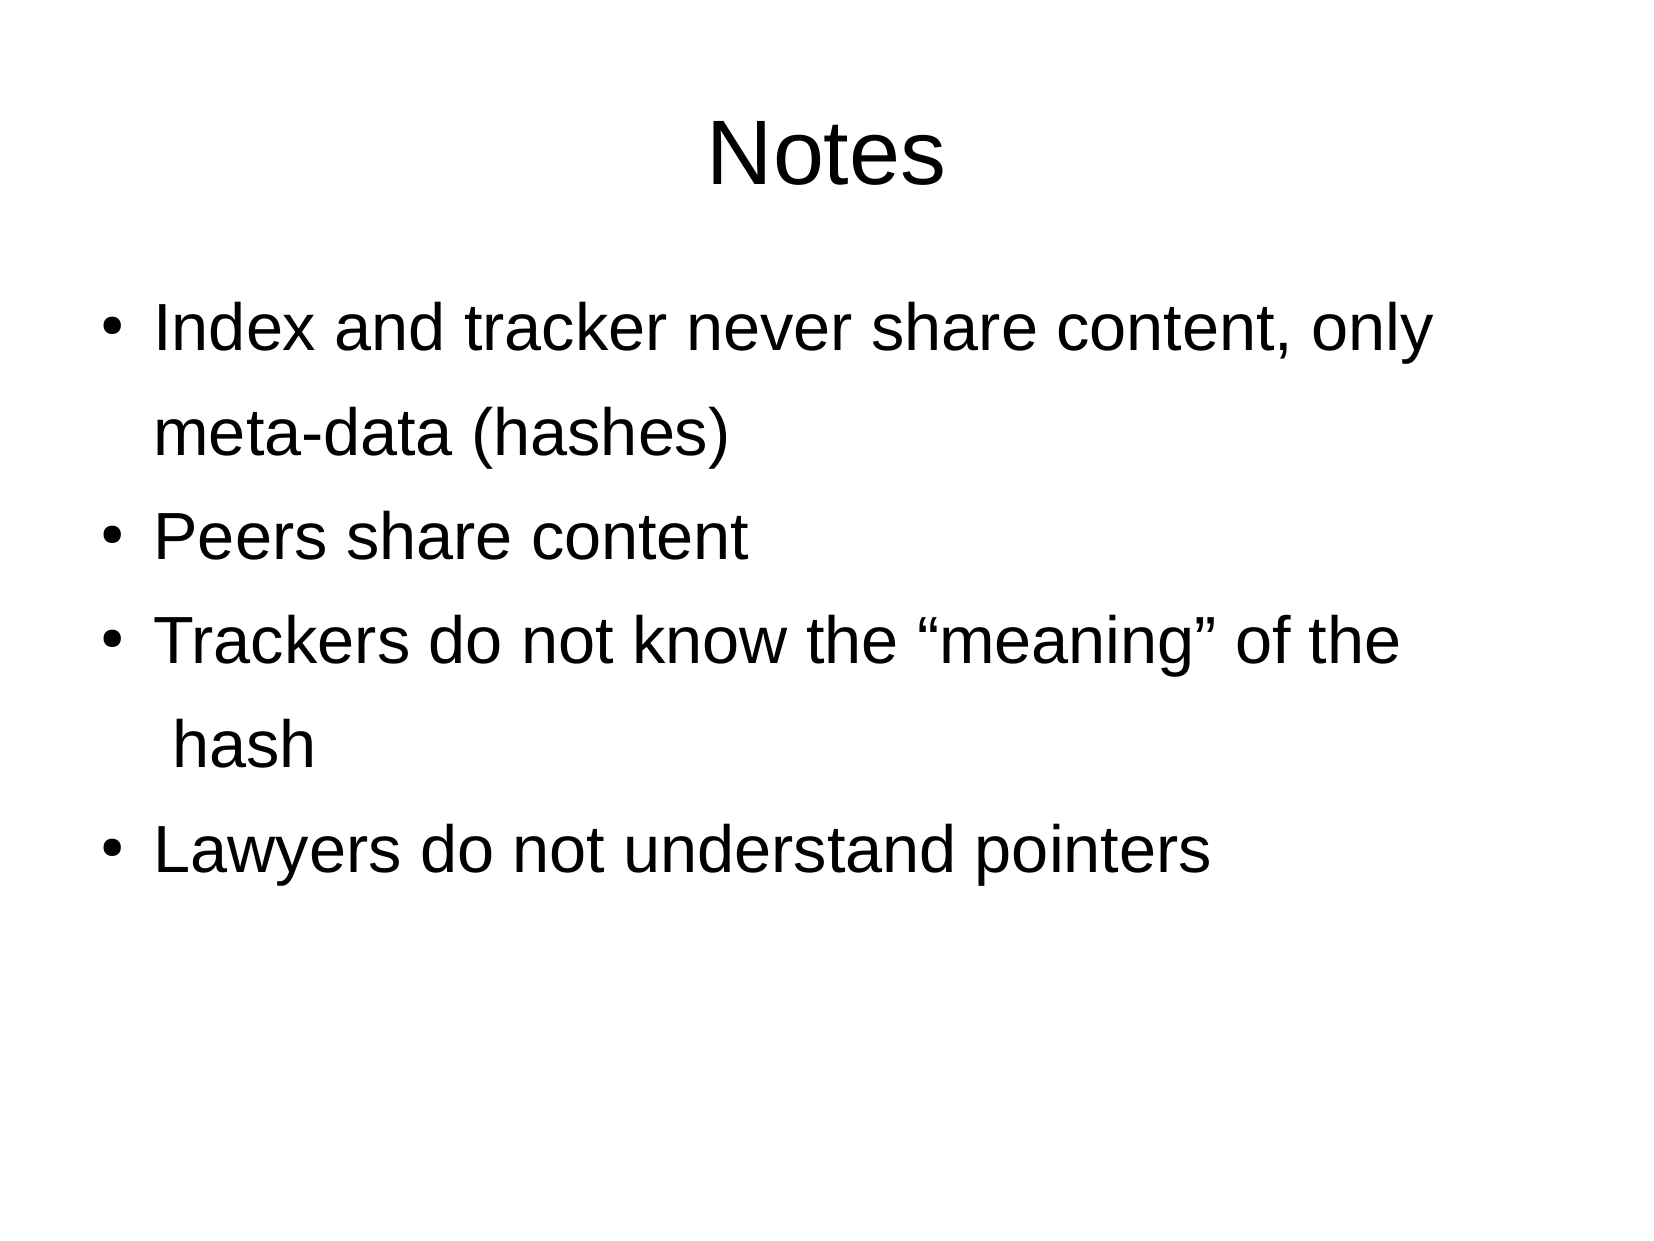

# Notes
Index and tracker never share content, only
meta-data (hashes)
Peers share content
Trackers do not know the “meaning” of the
 hash
Lawyers do not understand pointers